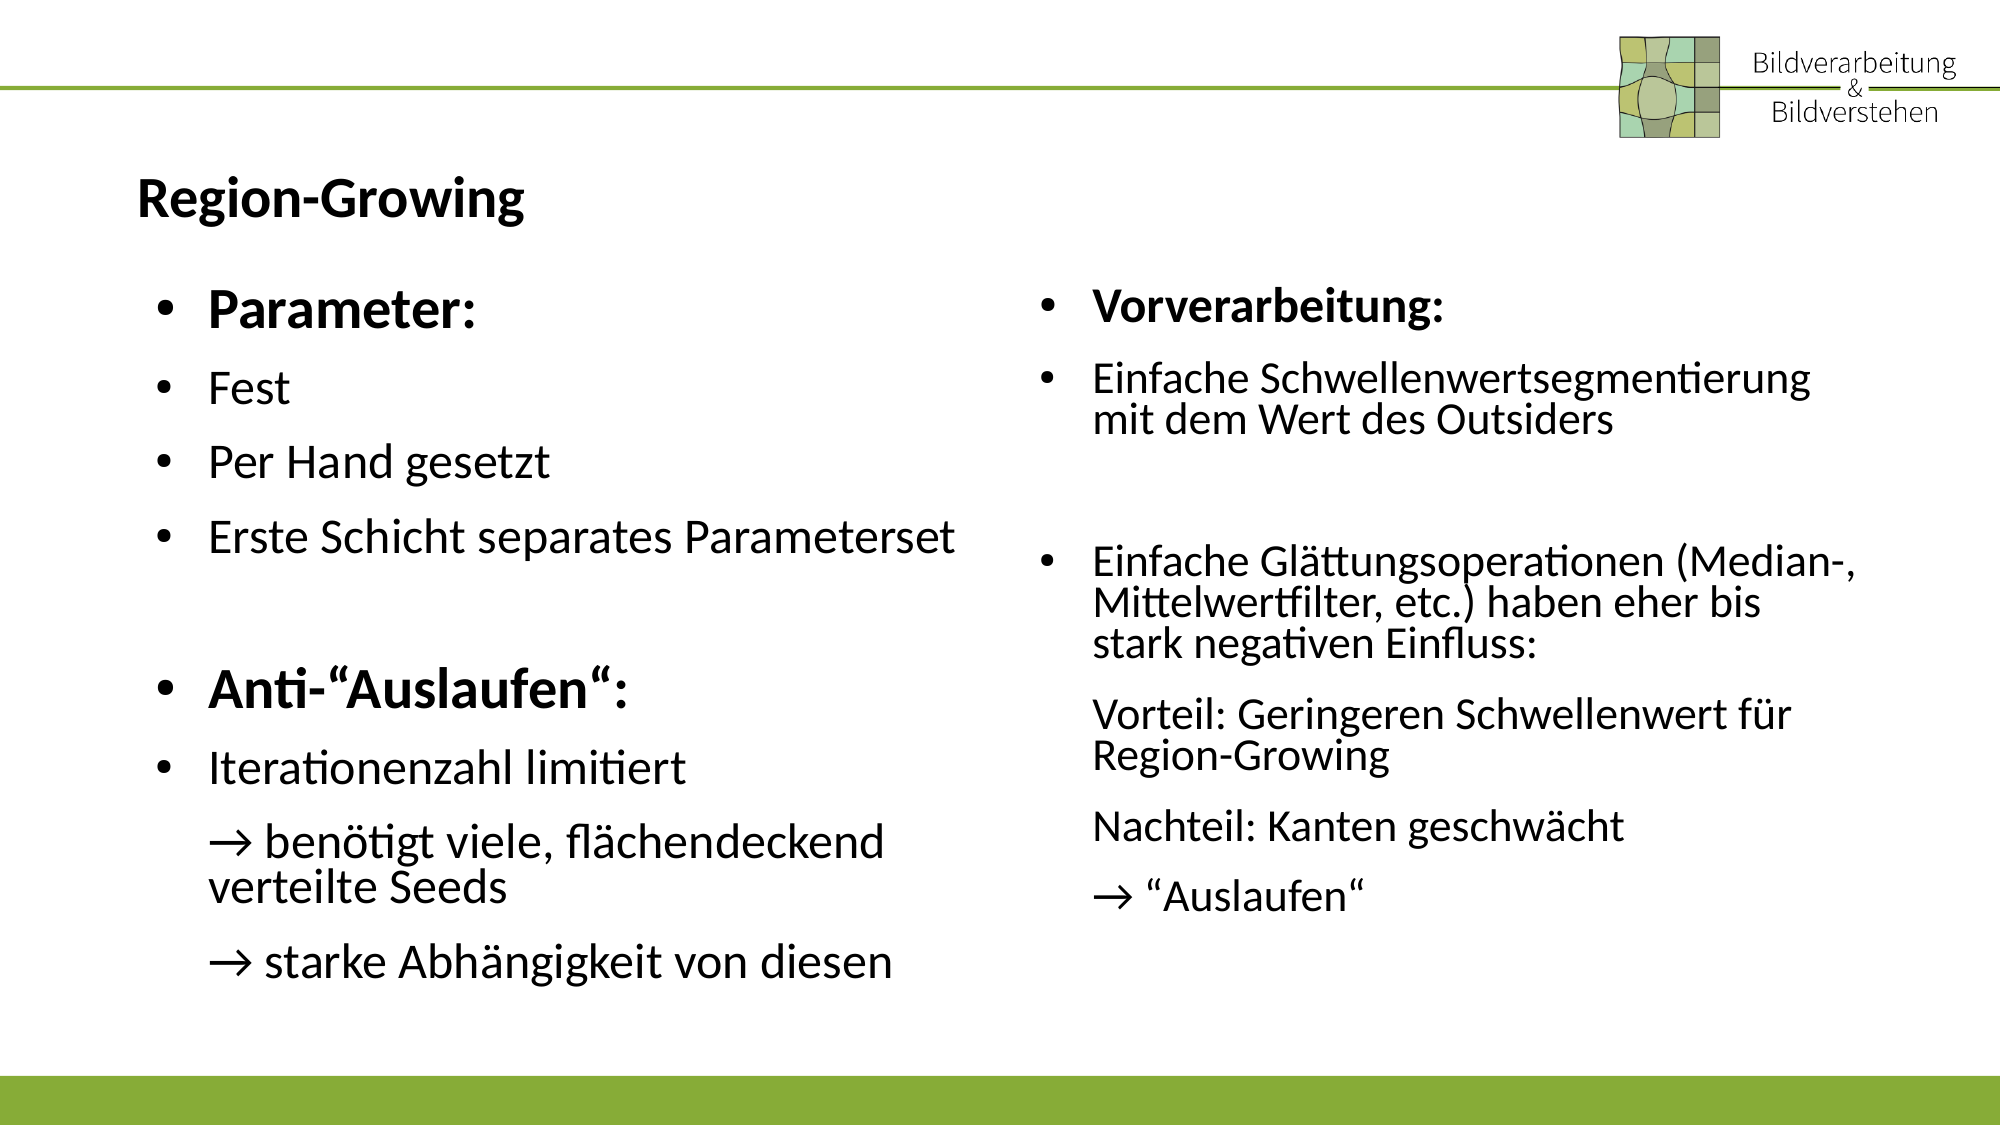

# Region-Growing
Parameter:
Fest
Per Hand gesetzt
Erste Schicht separates Parameterset
Anti-“Auslaufen“:
Iterationenzahl limitiert
→ benötigt viele, flächendeckend verteilte Seeds
→ starke Abhängigkeit von diesen
Vorverarbeitung:
Einfache Schwellenwertsegmentierung mit dem Wert des Outsiders
Einfache Glättungsoperationen (Median-, Mittelwertfilter, etc.) haben eher bis stark negativen Einfluss:
Vorteil: Geringeren Schwellenwert für Region-Growing
Nachteil: Kanten geschwächt
→ “Auslaufen“